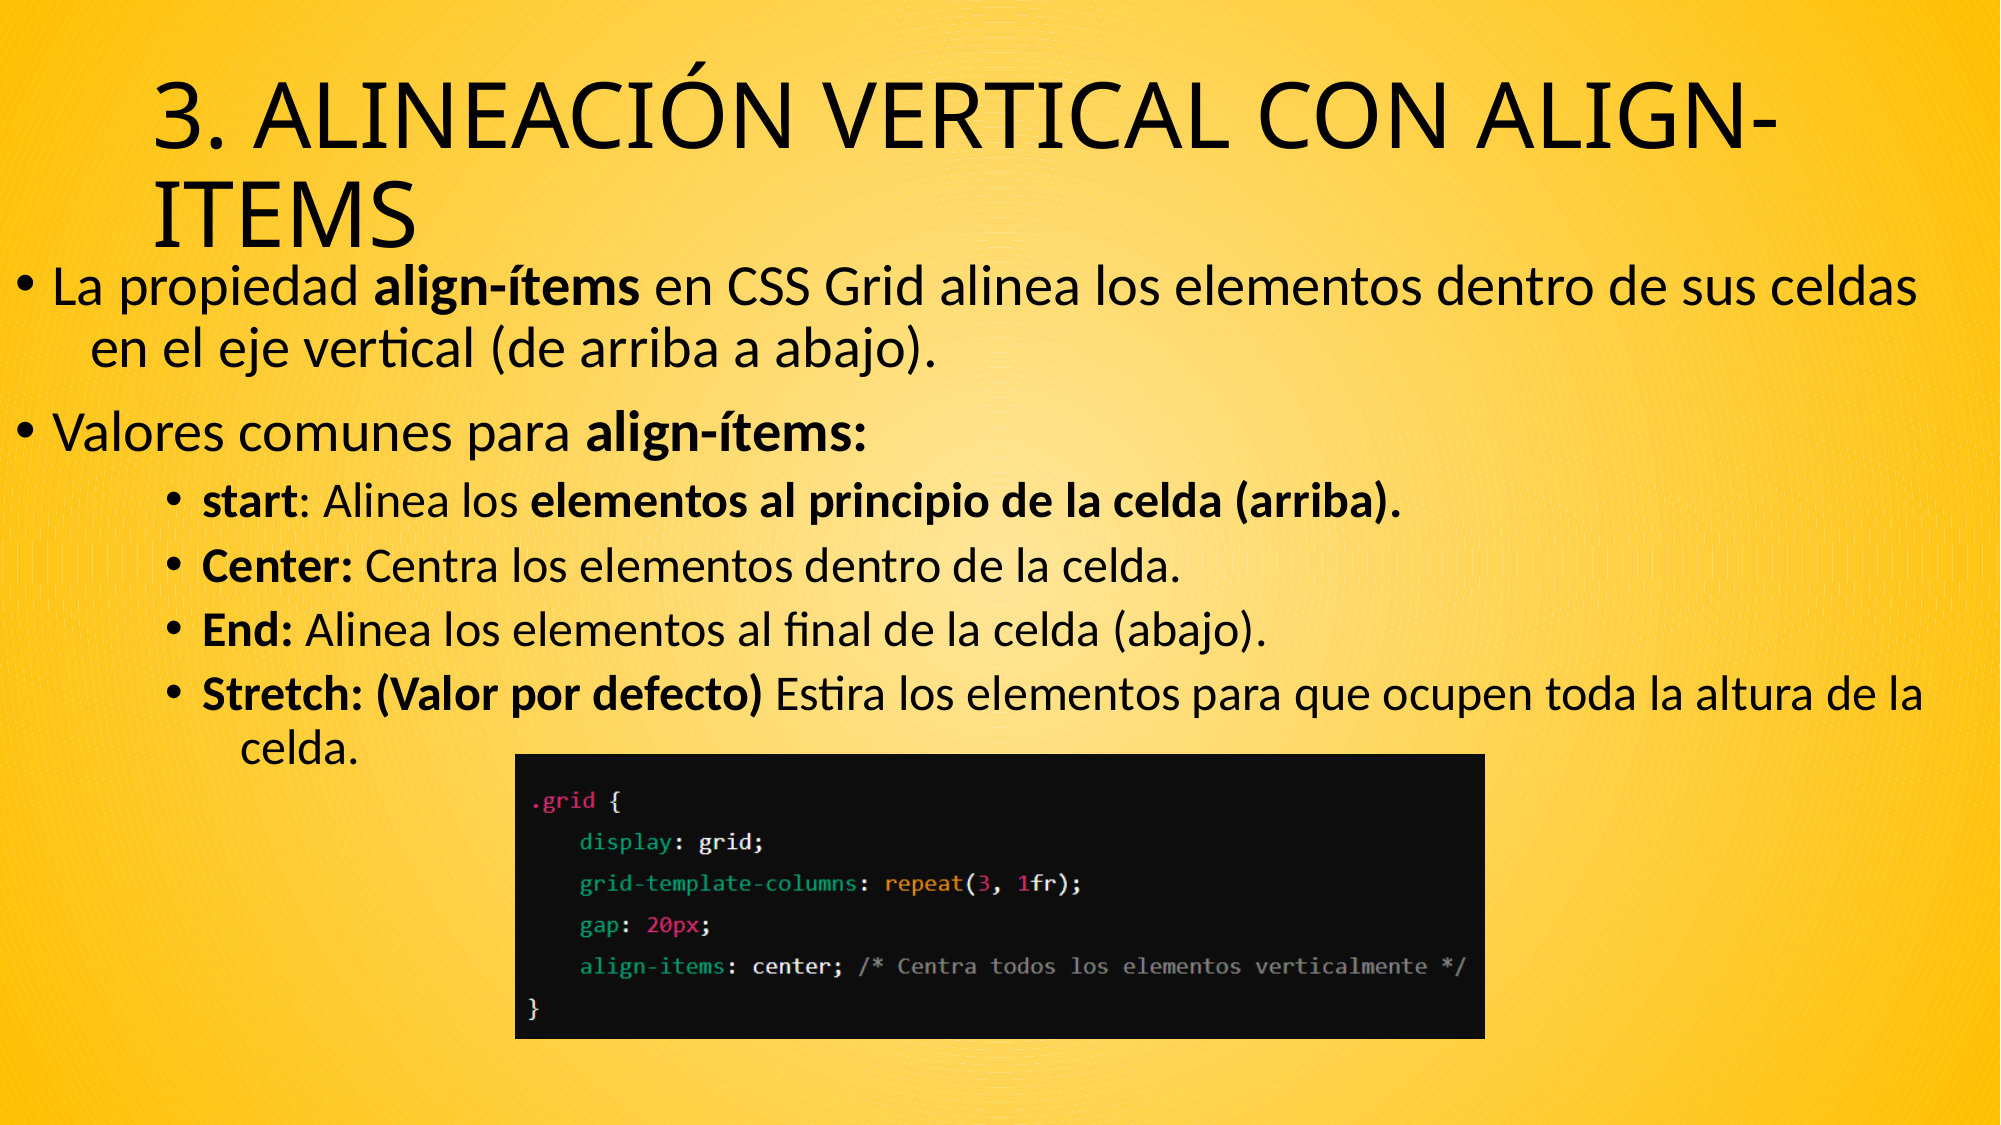

# 3. ALINEACIÓN VERTICAL CON ALIGN-ITEMS
La propiedad align-ítems en CSS Grid alinea los elementos dentro de sus celdas en el eje vertical (de arriba a abajo).
Valores comunes para align-ítems:
start: Alinea los elementos al principio de la celda (arriba).
Center: Centra los elementos dentro de la celda.
End: Alinea los elementos al final de la celda (abajo).
Stretch: (Valor por defecto) Estira los elementos para que ocupen toda la altura de la celda.